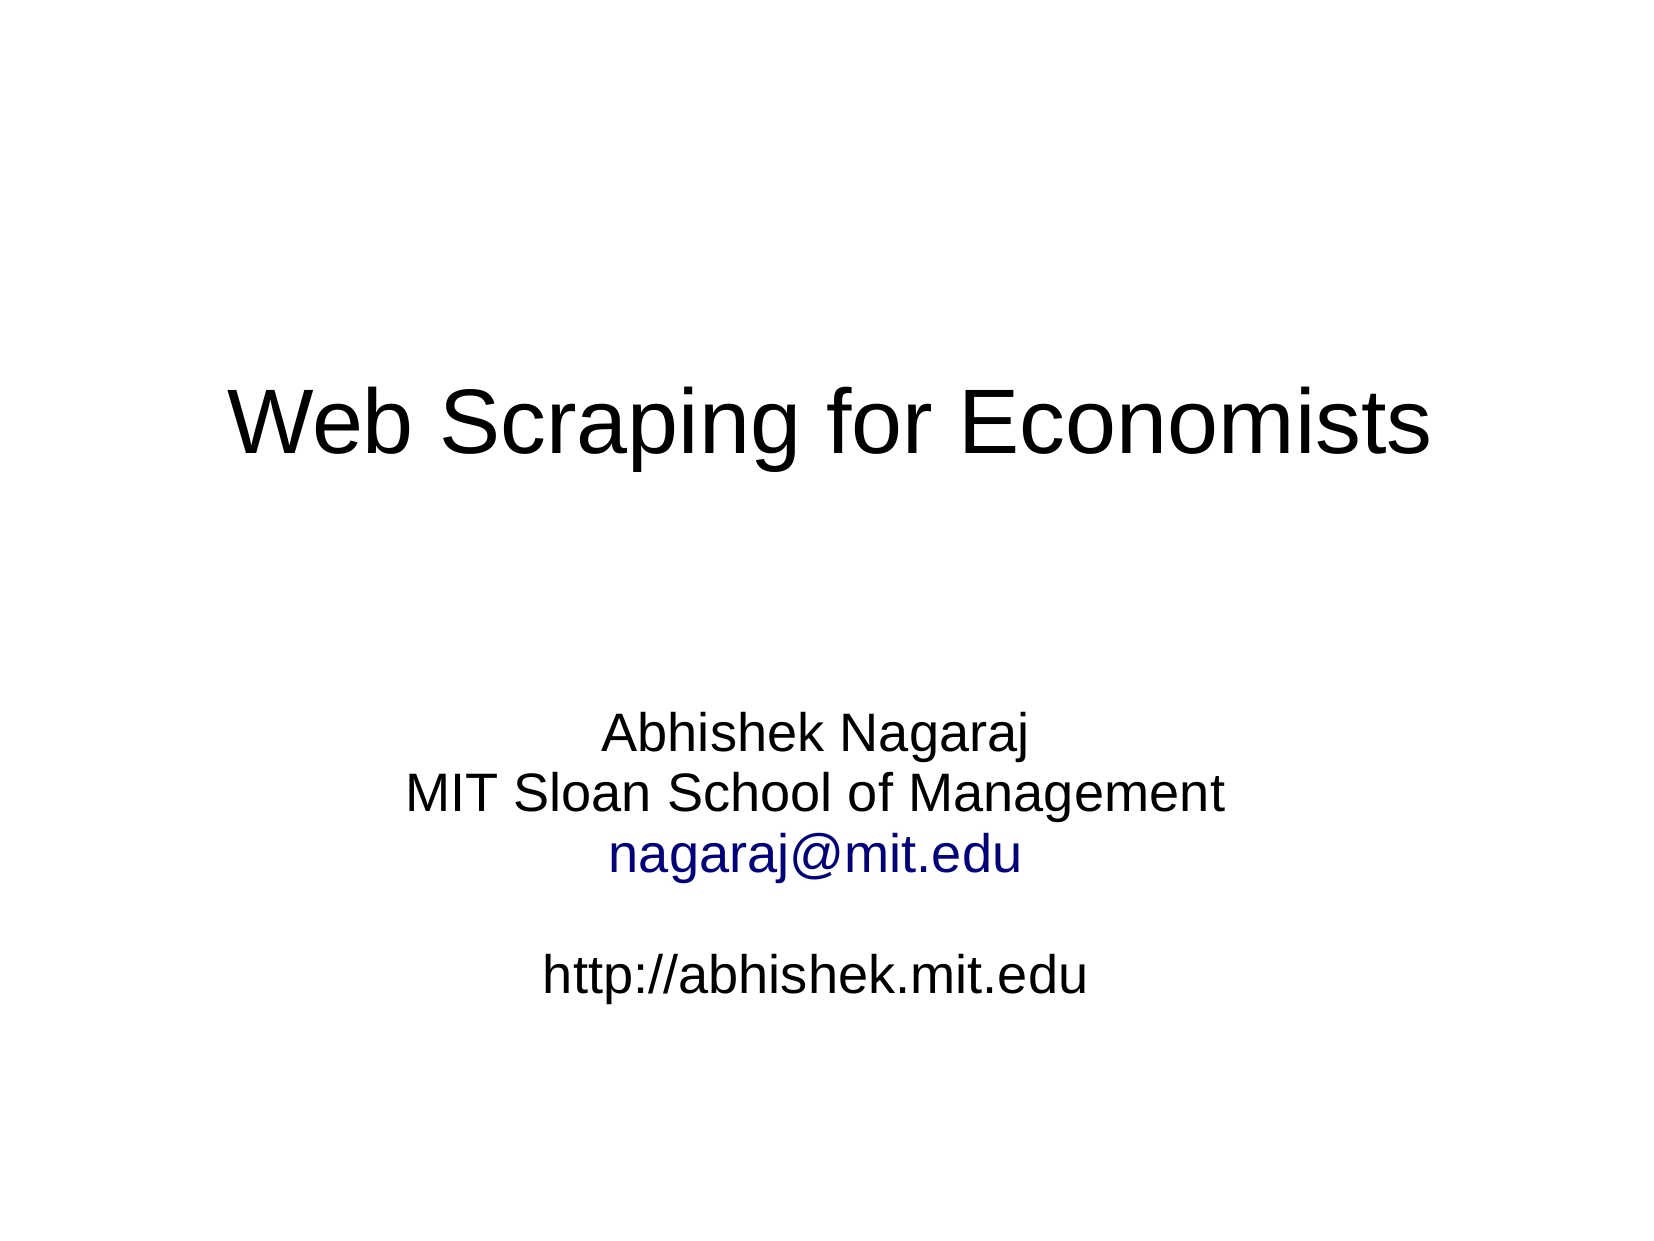

# Web Scraping for Economists
Abhishek Nagaraj
MIT Sloan School of Management
nagaraj@mit.edu
http://abhishek.mit.edu